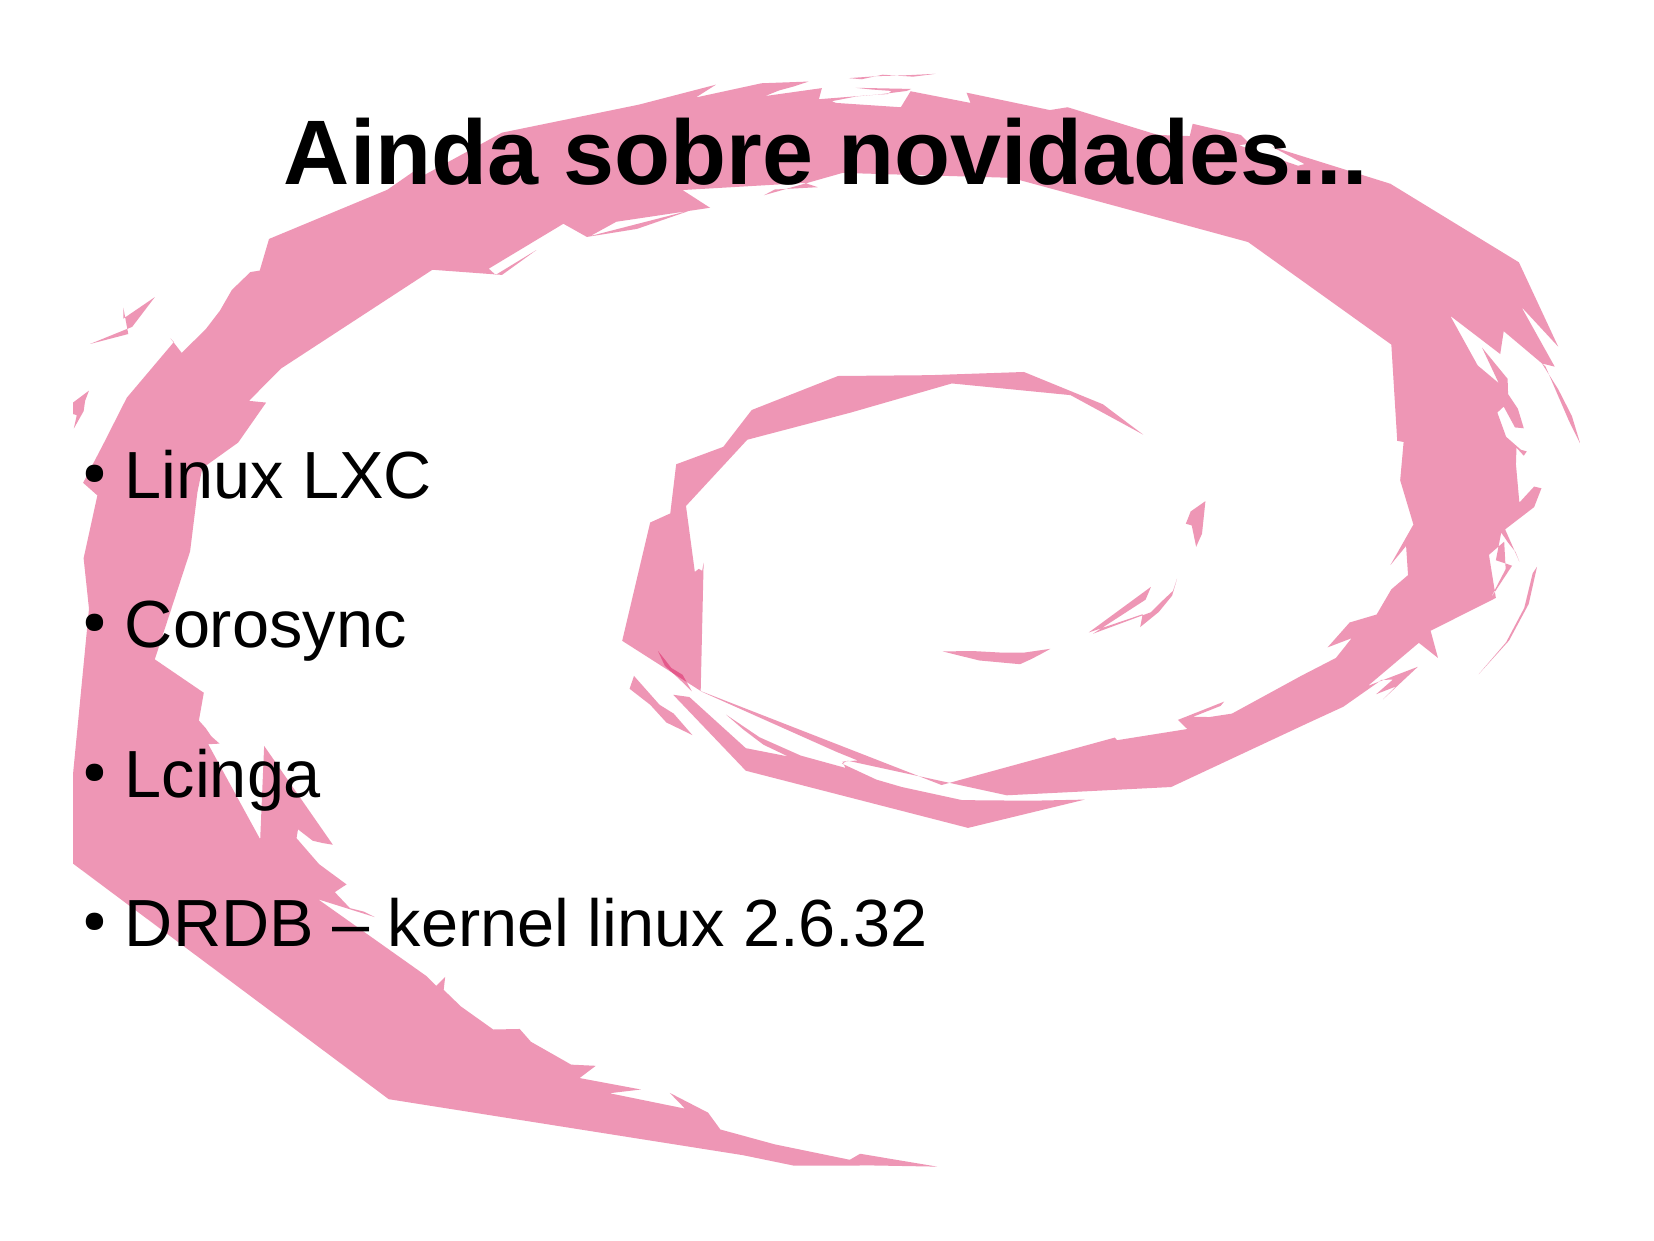

# Ainda sobre novidades...
 Linux LXC
 Corosync
 Lcinga
 DRDB – kernel linux 2.6.32